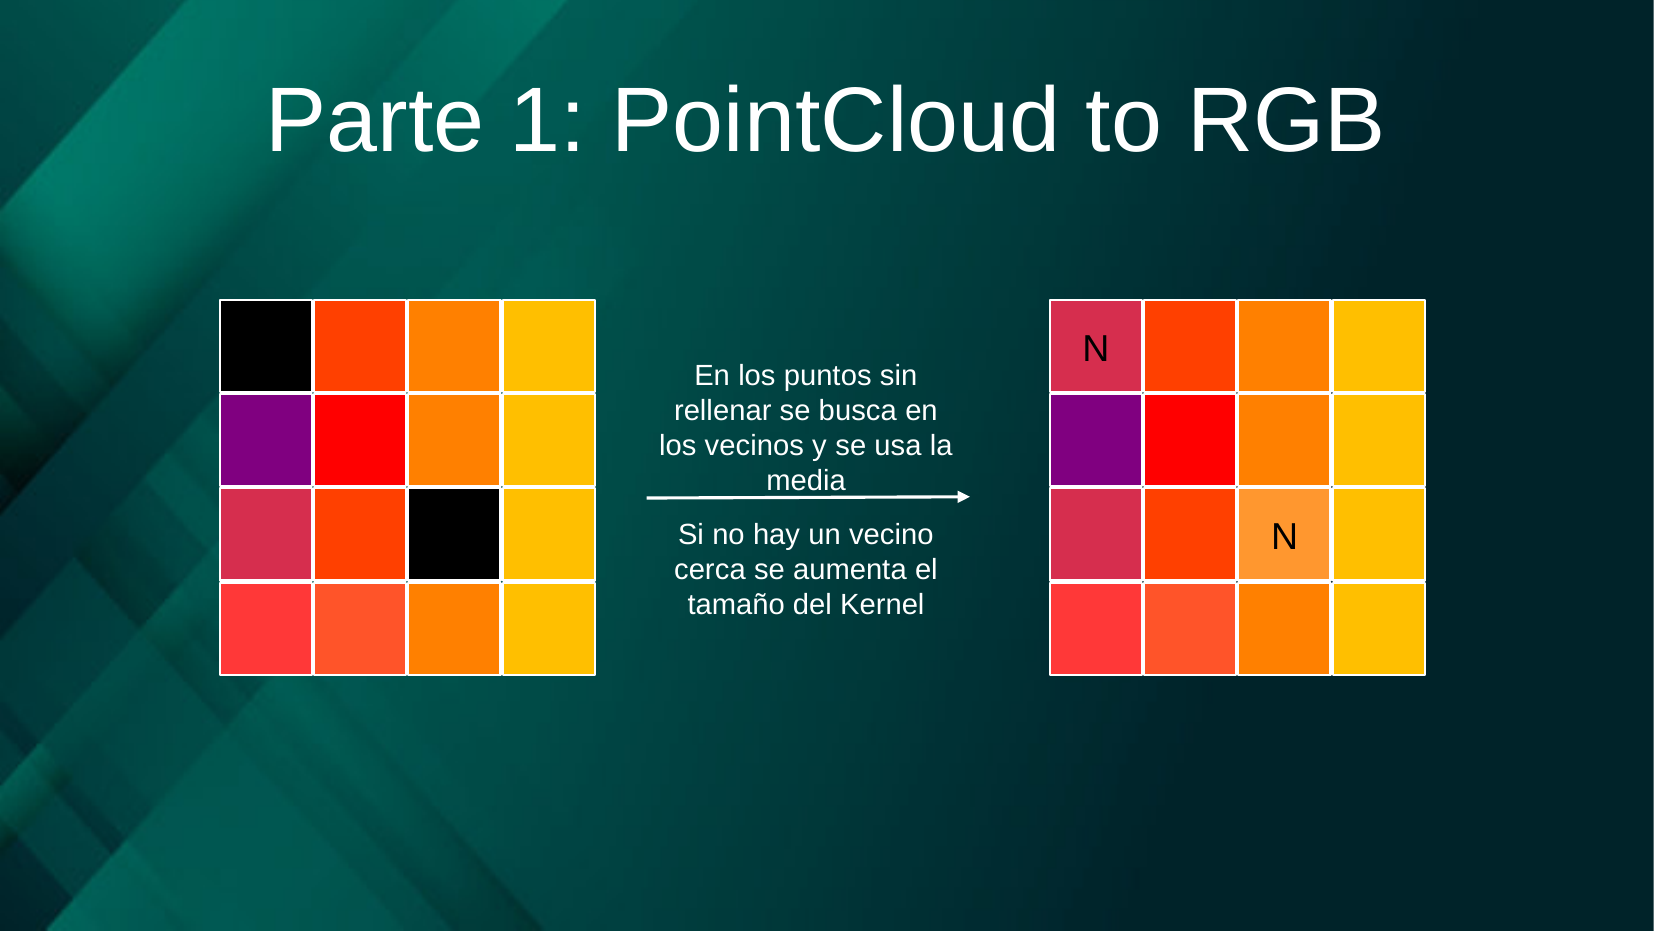

# Parte 1: PointCloud to RGB
E
E
N
N
En los puntos sin rellenar se busca en los vecinos y se usa la media
Si no hay un vecino cerca se aumenta el tamaño del Kernel